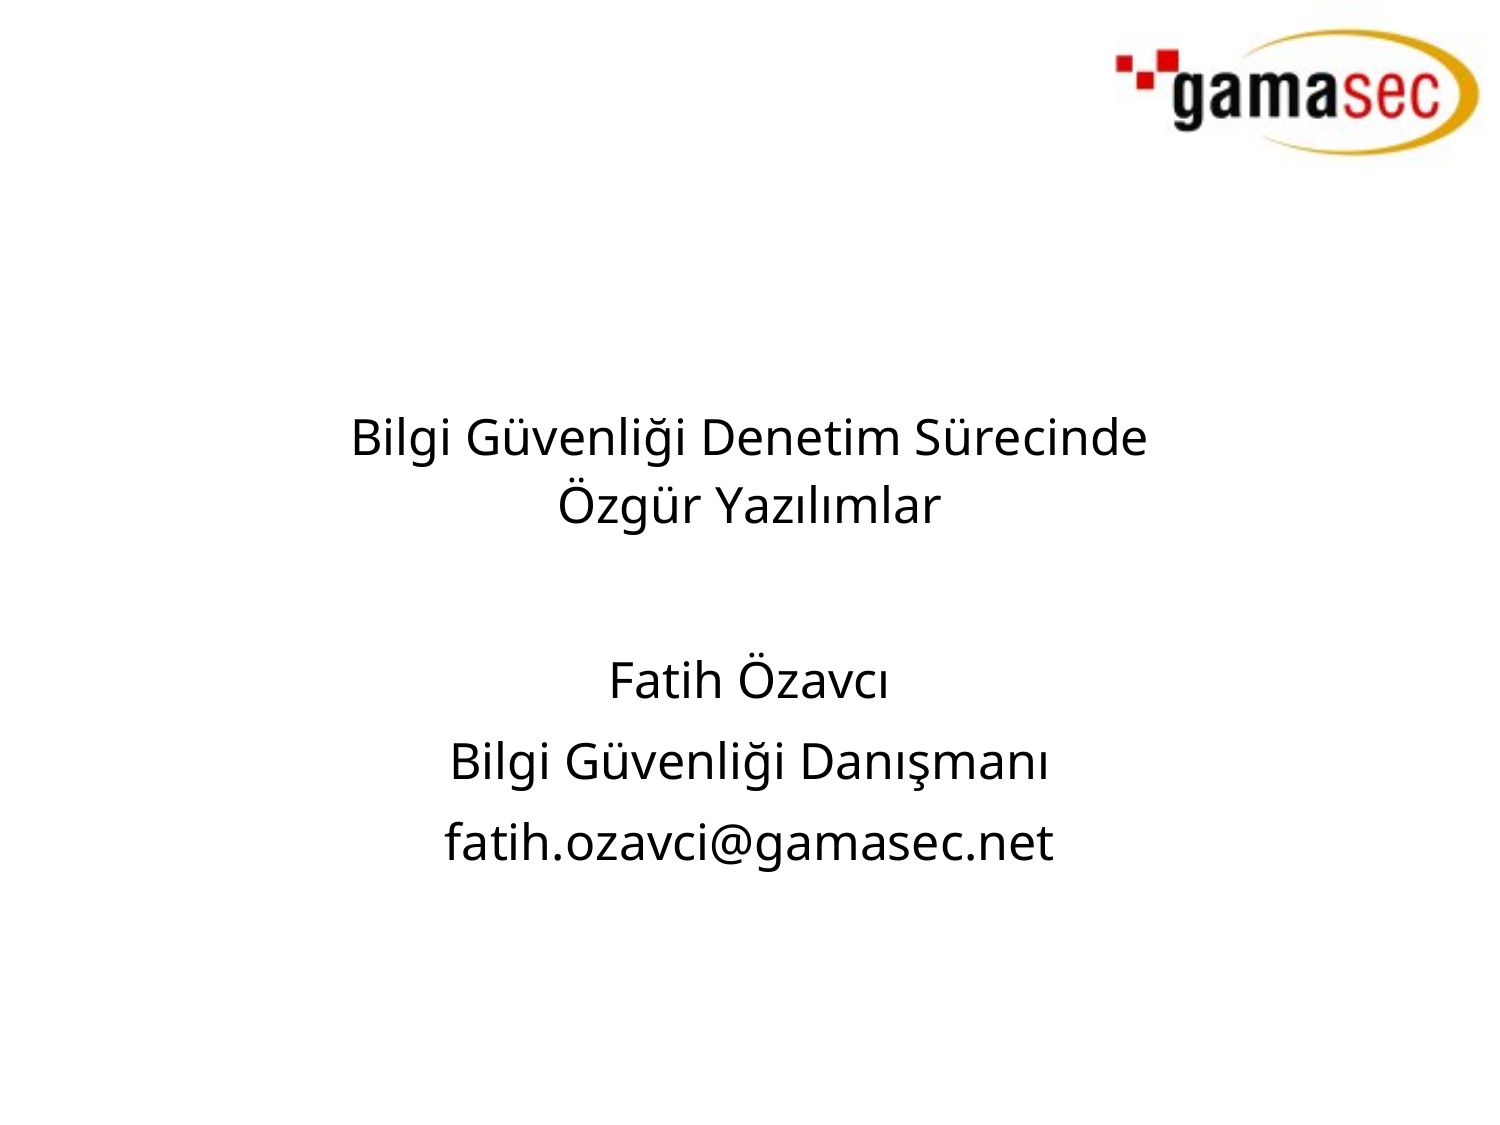

# Bilgi Güvenliği Denetim Sürecinde Özgür Yazılımlar
Fatih Özavcı
Bilgi Güvenliği Danışmanı
fatih.ozavci@gamasec.net